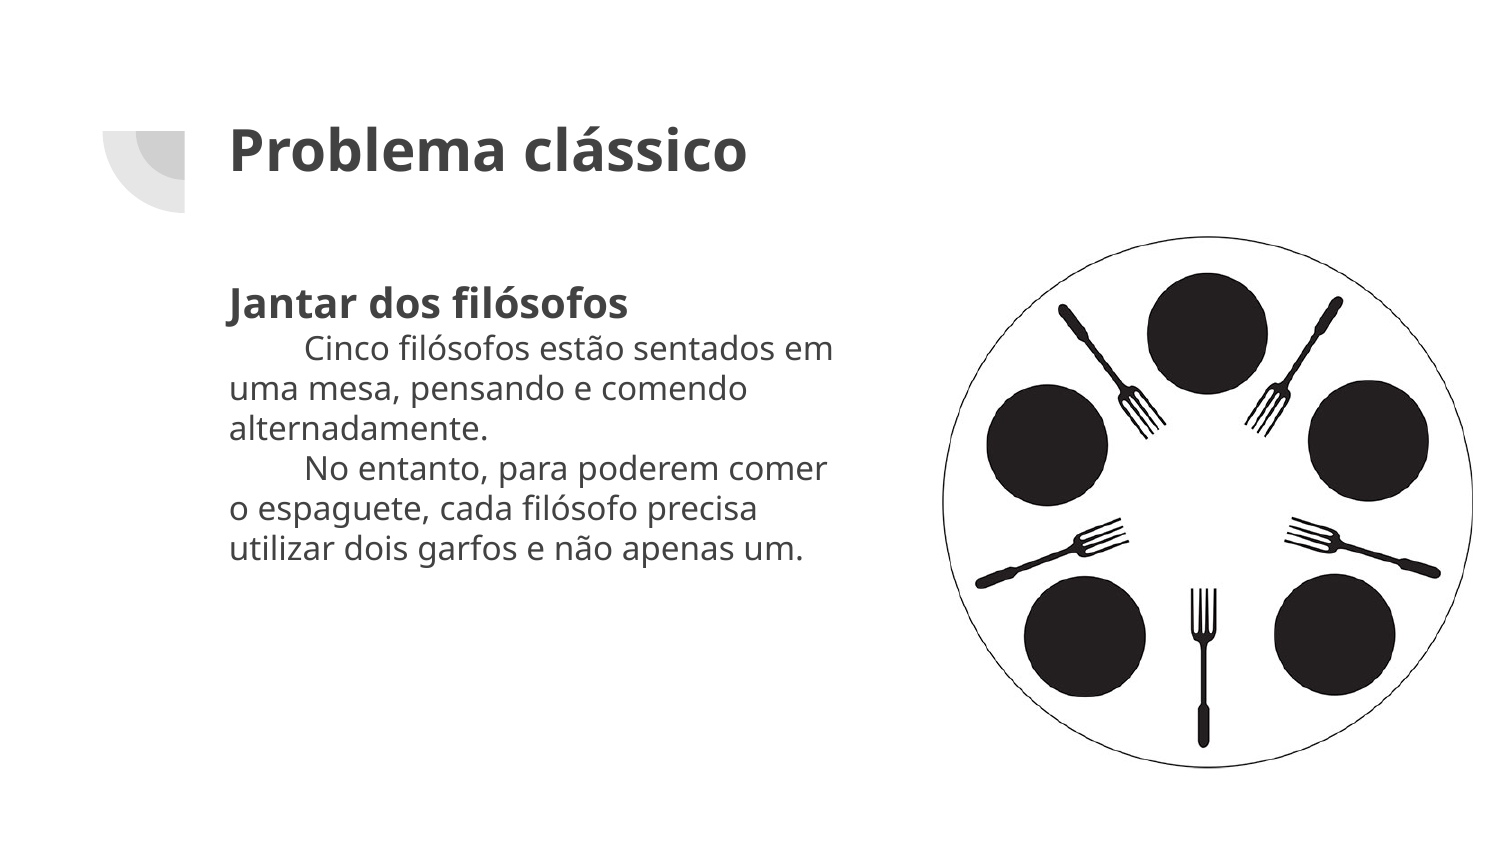

# Problema clássico
Jantar dos filósofos
Cinco filósofos estão sentados em uma mesa, pensando e comendo alternadamente.
No entanto, para poderem comer o espaguete, cada filósofo precisa utilizar dois garfos e não apenas um.